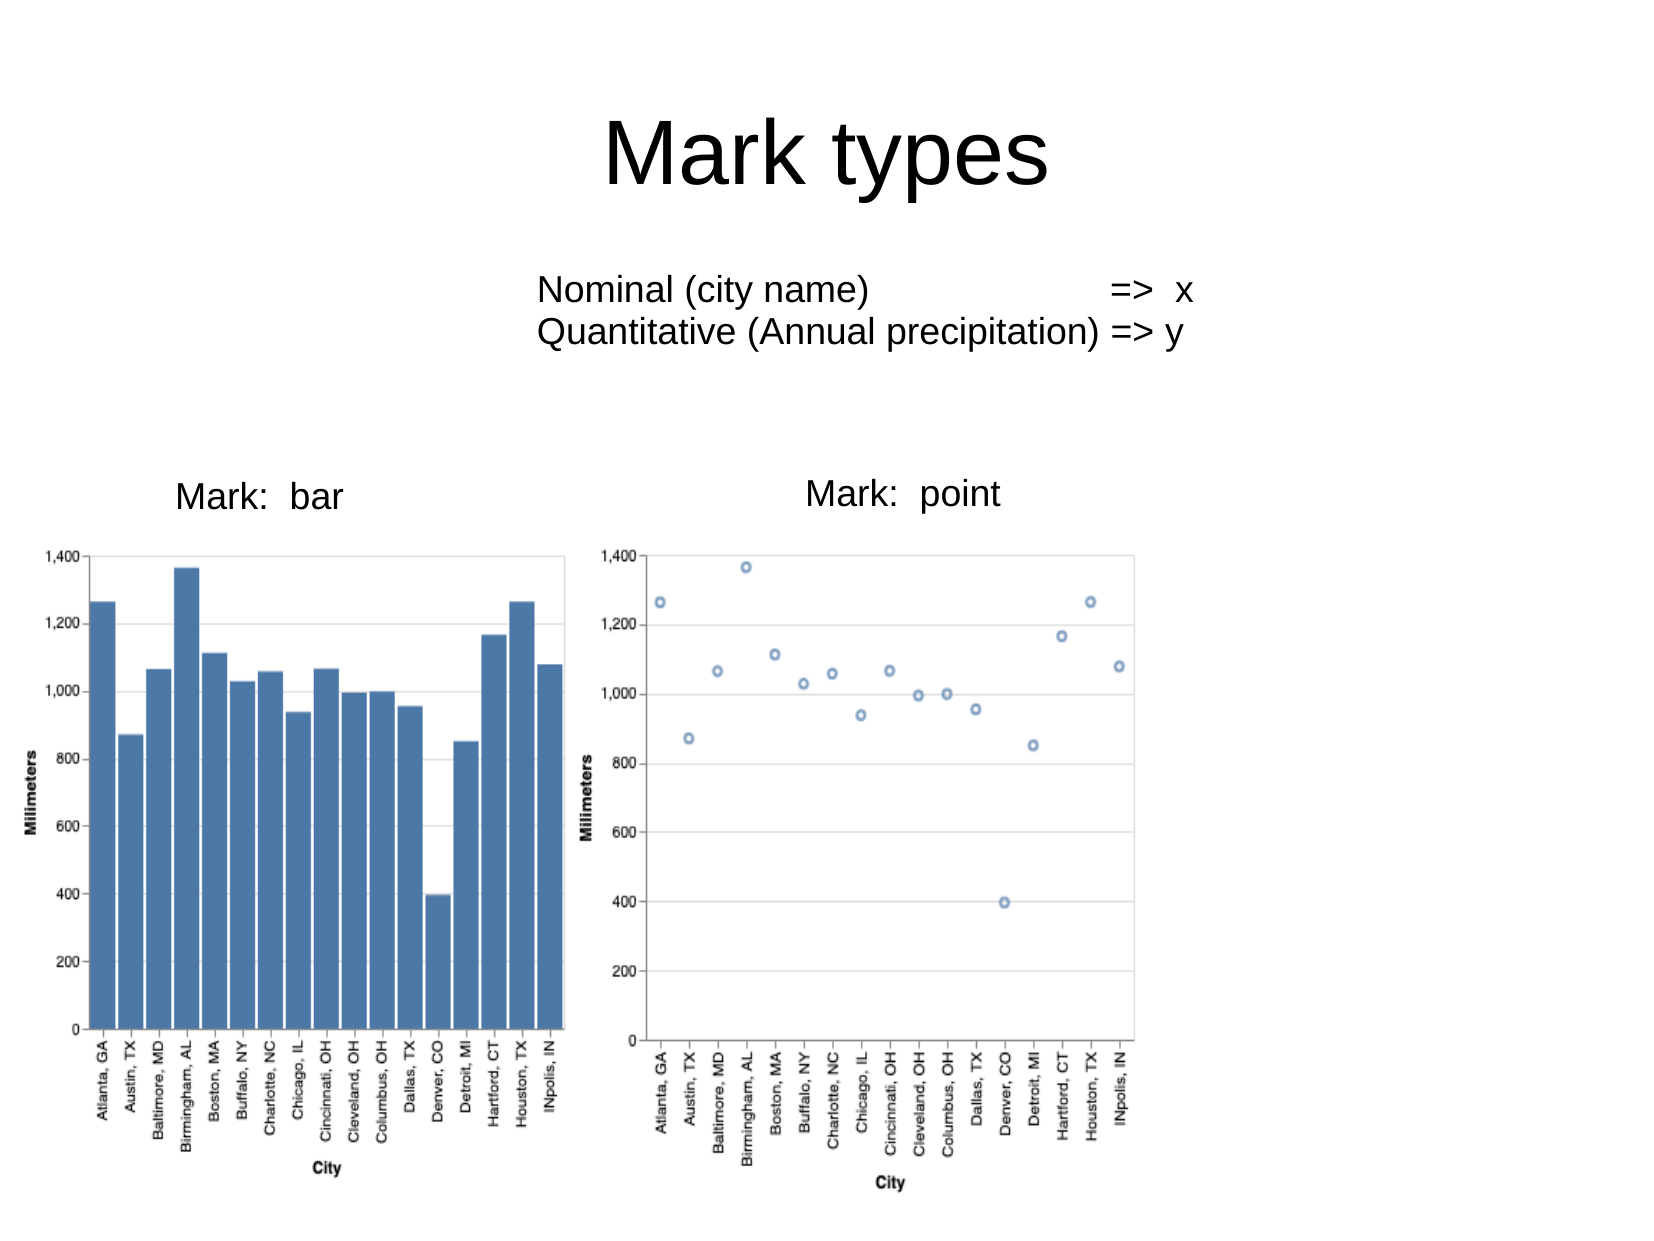

# Mark types
Nominal (city name) => x
Quantitative (Annual precipitation) => y
 Mark: point
 Mark: bar